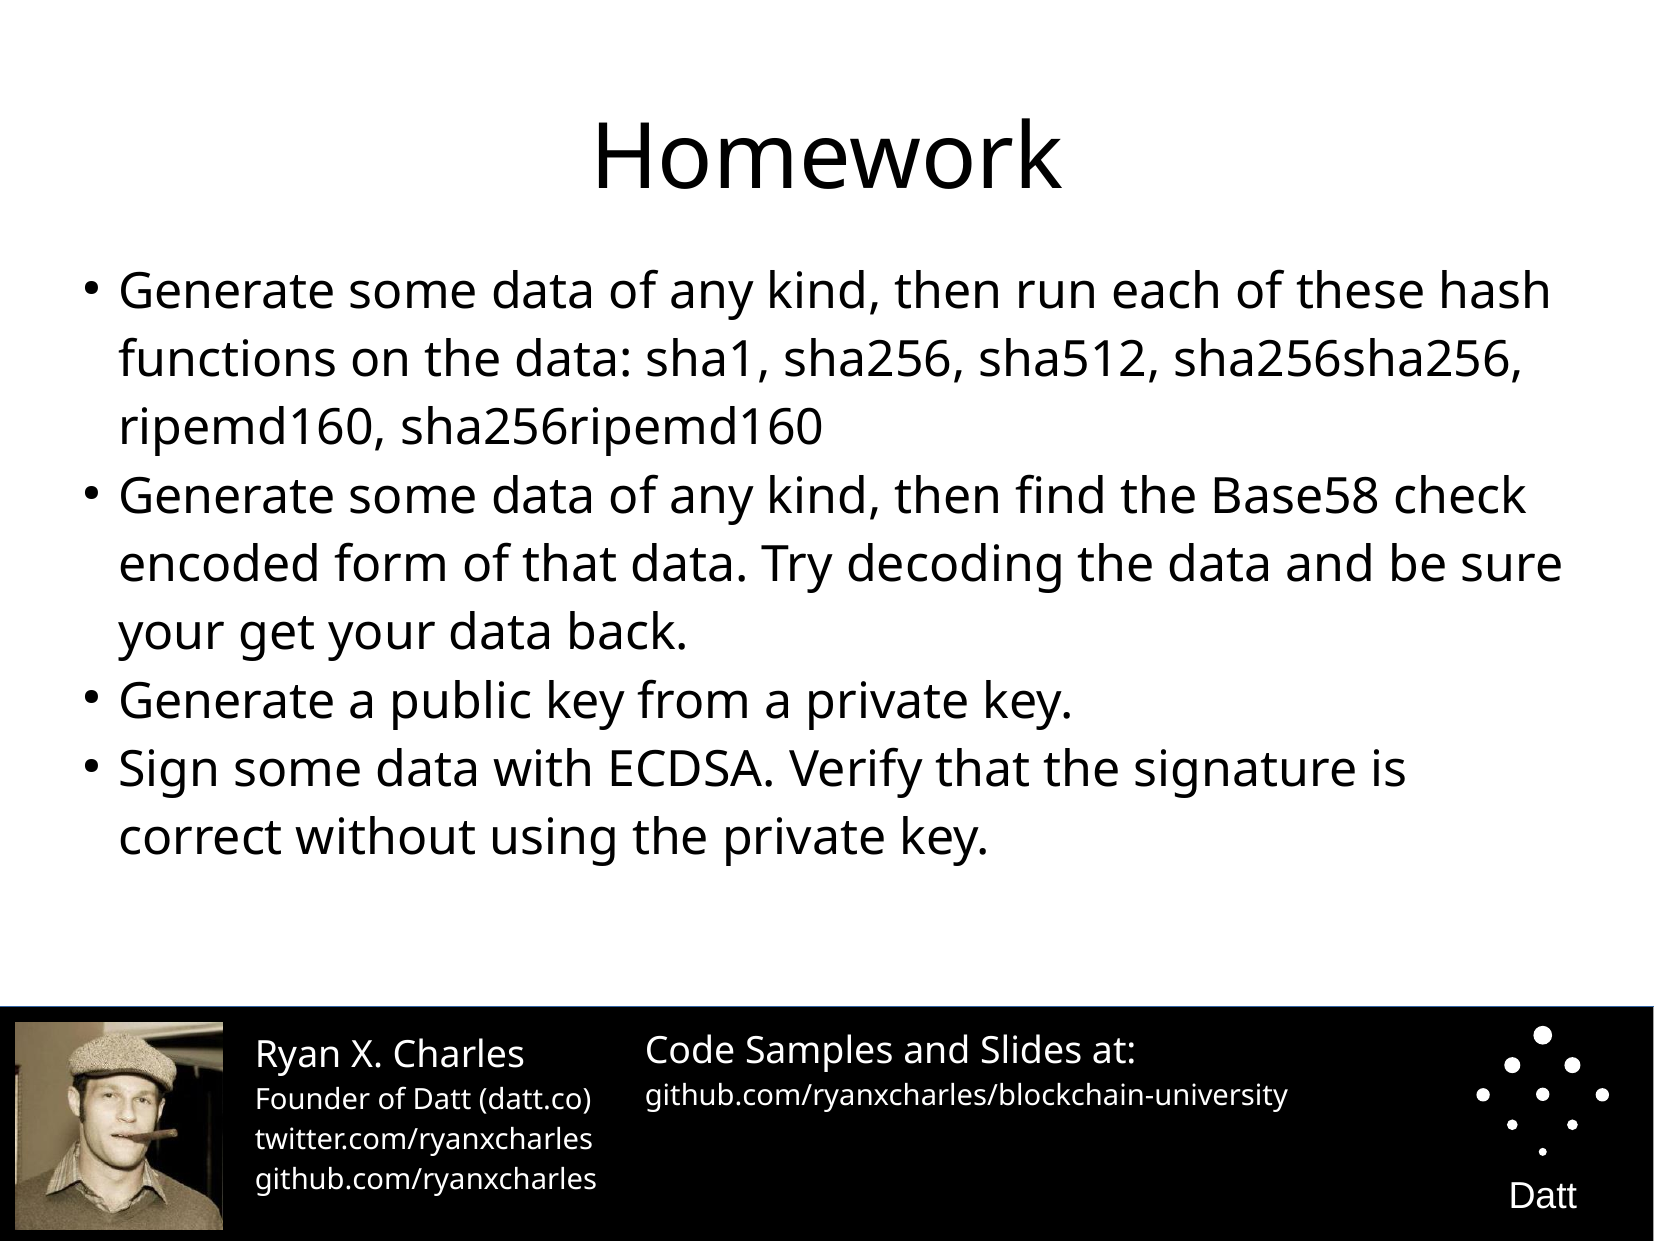

Homework
# Generate some data of any kind, then run each of these hash functions on the data: sha1, sha256, sha512, sha256sha256, ripemd160, sha256ripemd160
Generate some data of any kind, then find the Base58 check encoded form of that data. Try decoding the data and be sure your get your data back.
Generate a public key from a private key.
Sign some data with ECDSA. Verify that the signature is correct without using the private key.
Code Samples and Slides at:
github.com/ryanxcharles/blockchain-university
Ryan X. Charles
Founder of Datt (datt.co)
twitter.com/ryanxcharles
github.com/ryanxcharles
Datt